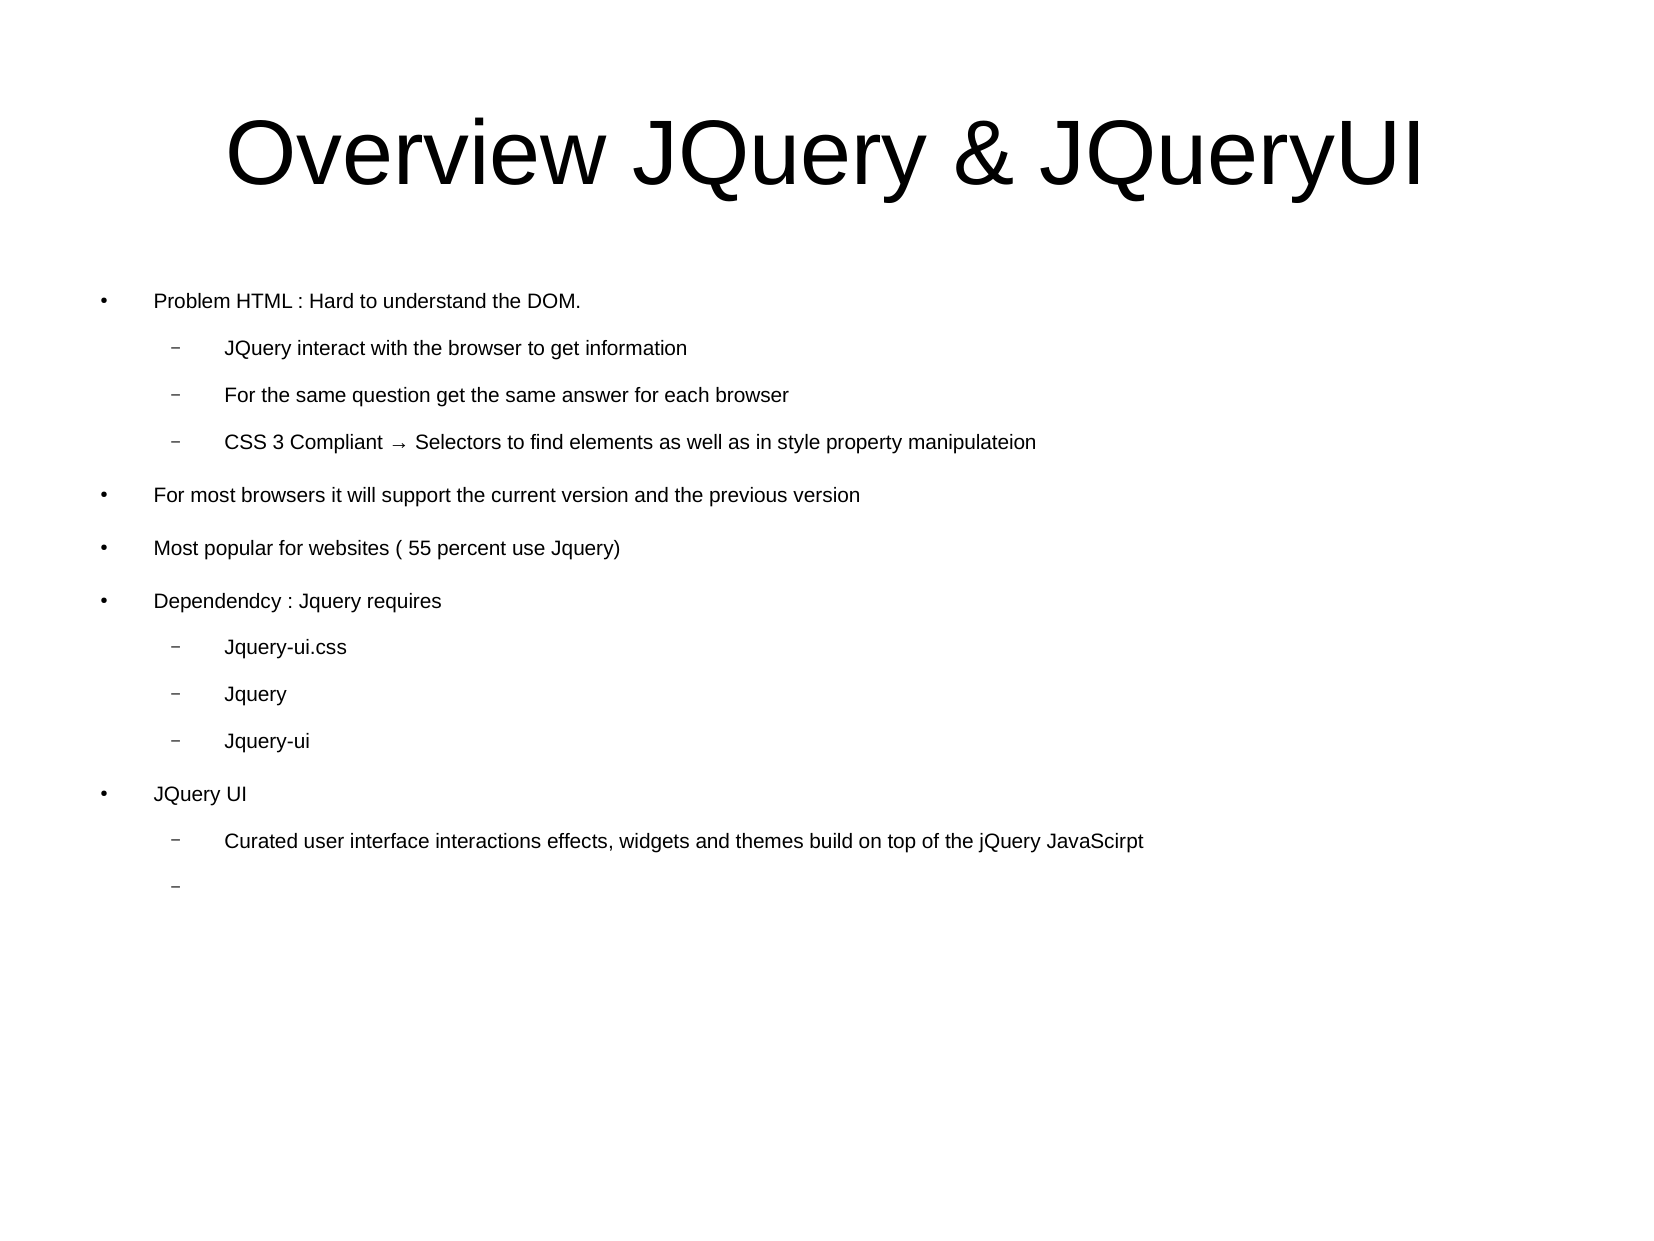

# Overview JQuery & JQueryUI
Problem HTML : Hard to understand the DOM.
JQuery interact with the browser to get information
For the same question get the same answer for each browser
CSS 3 Compliant → Selectors to find elements as well as in style property manipulateion
For most browsers it will support the current version and the previous version
Most popular for websites ( 55 percent use Jquery)
Dependendcy : Jquery requires
Jquery-ui.css
Jquery
Jquery-ui
JQuery UI
Curated user interface interactions effects, widgets and themes build on top of the jQuery JavaScirpt